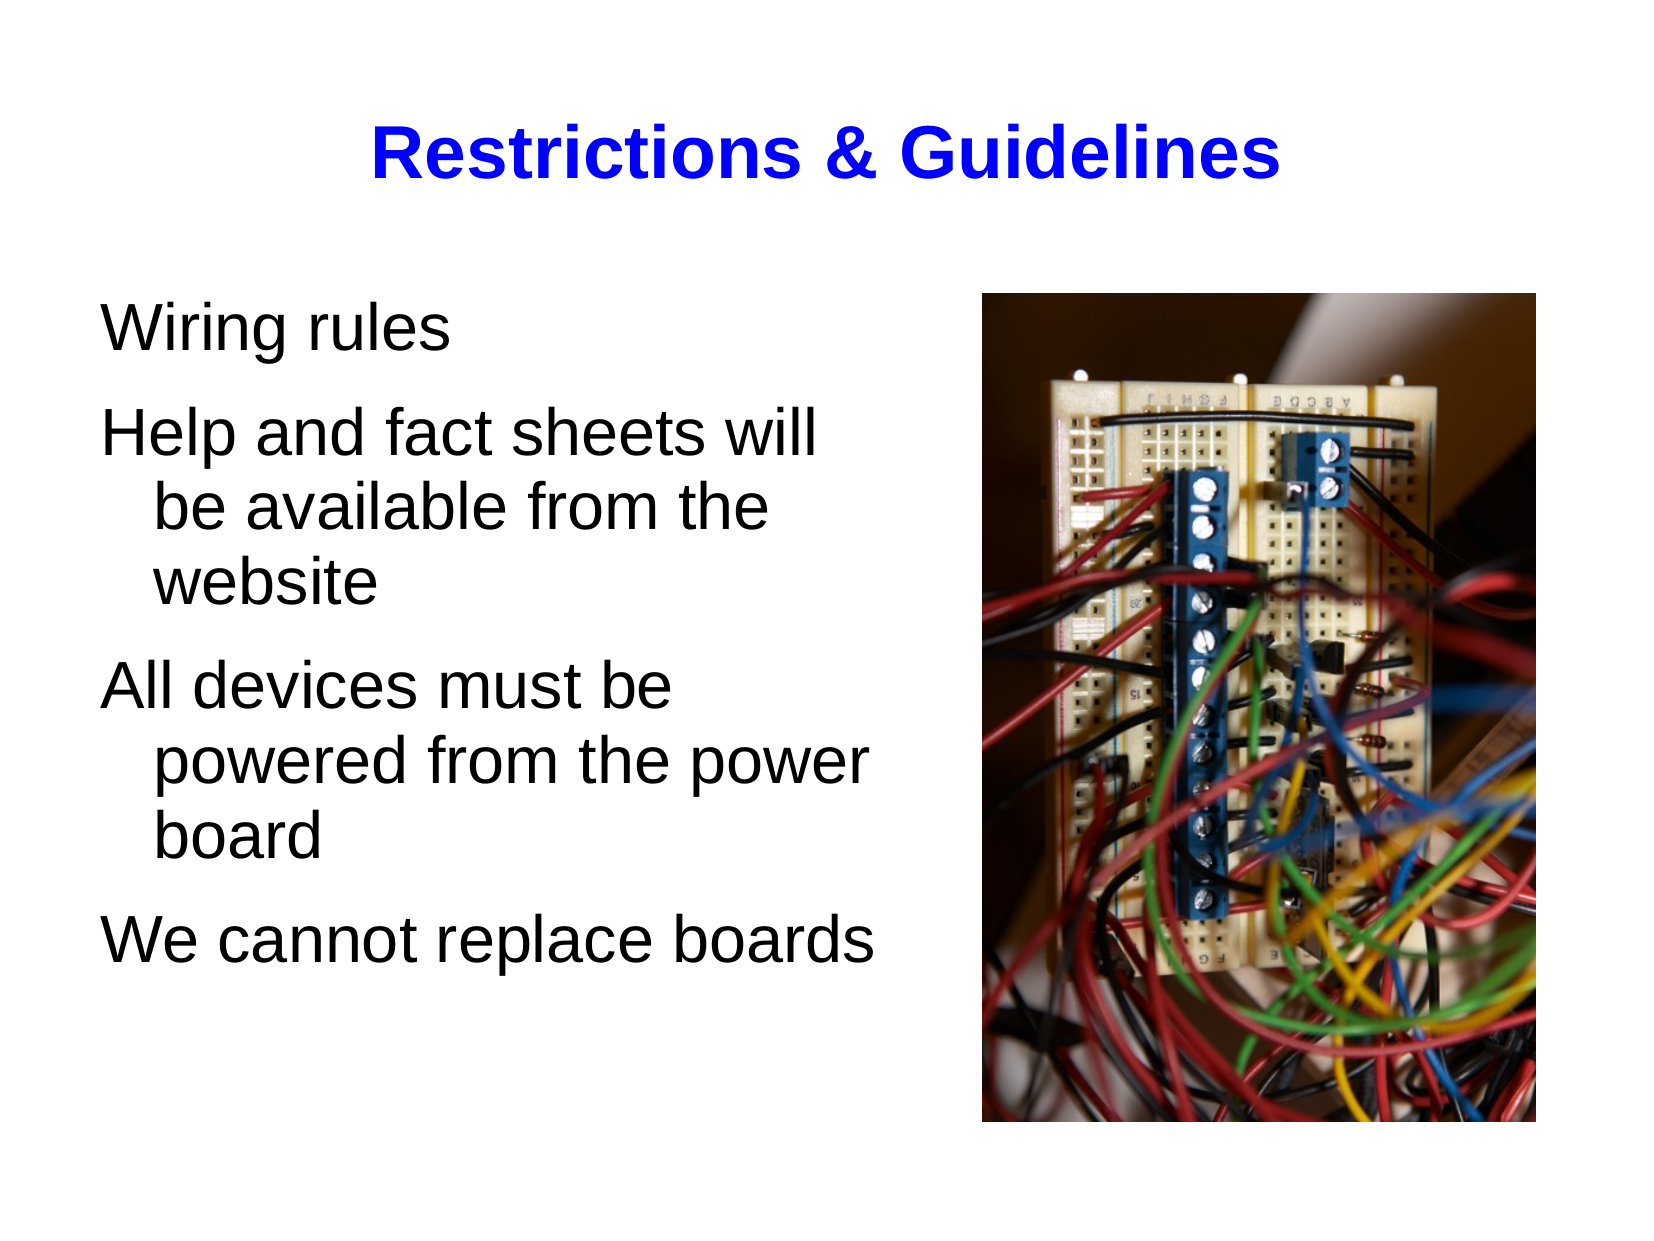

# Restrictions & Guidelines
Wiring rules
Help and fact sheets will be available from the website
All devices must be powered from the power board
We cannot replace boards